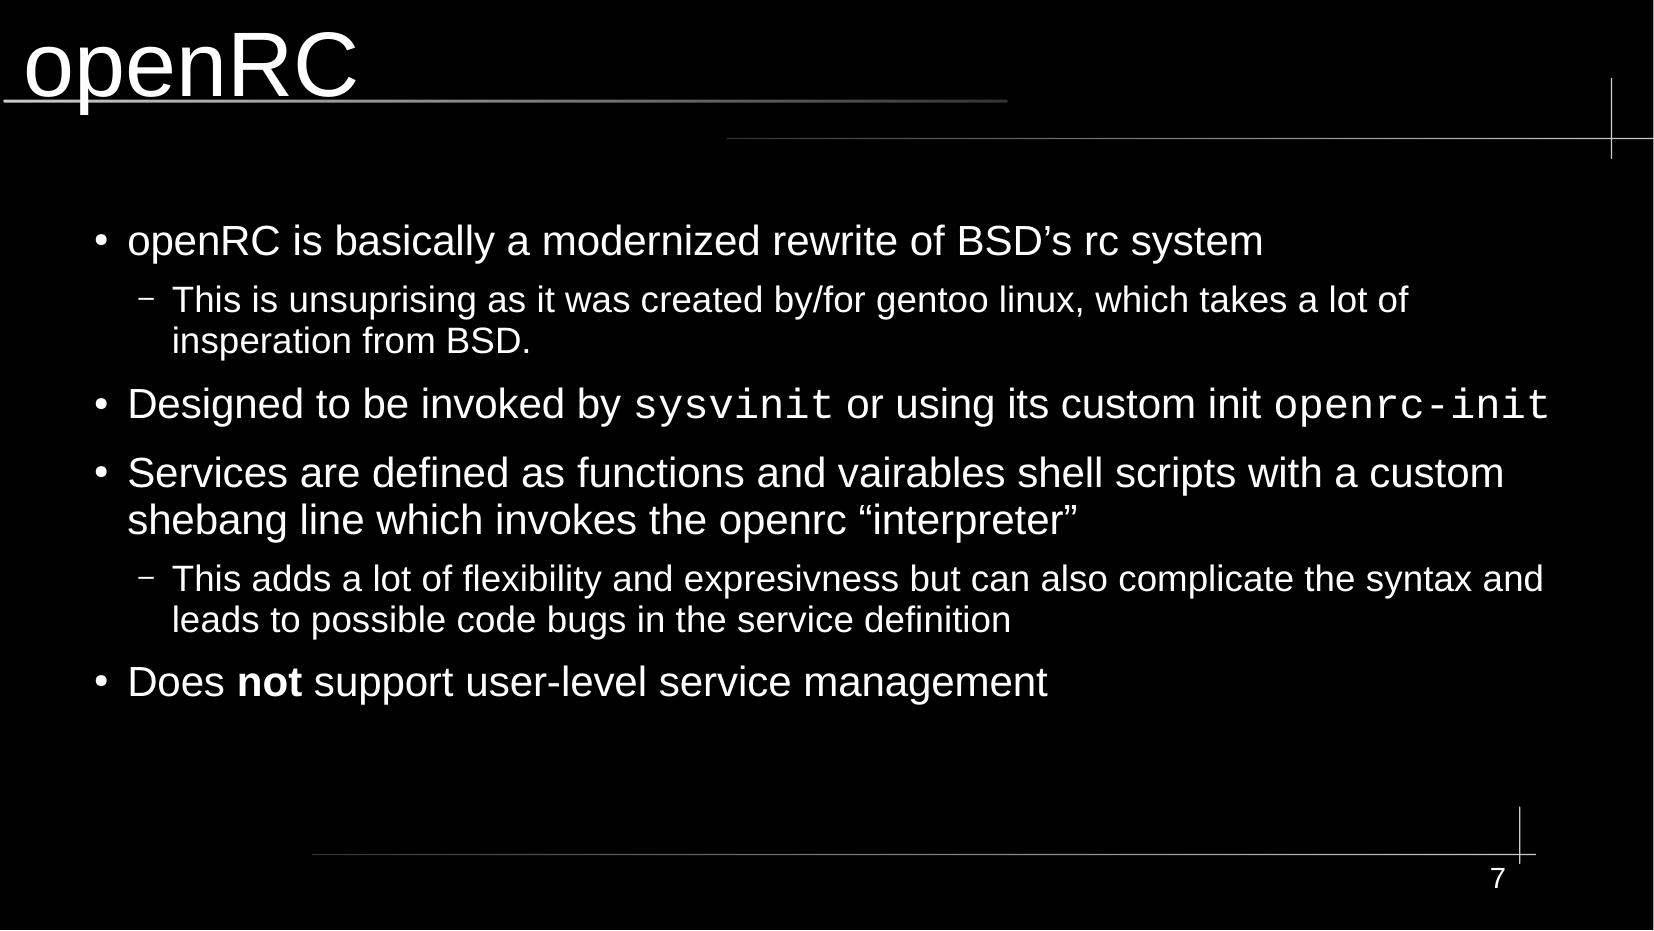

# openRC
openRC is basically a modernized rewrite of BSD’s rc system
This is unsuprising as it was created by/for gentoo linux, which takes a lot of insperation from BSD.
Designed to be invoked by sysvinit or using its custom init openrc-init
Services are defined as functions and vairables shell scripts with a custom shebang line which invokes the openrc “interpreter”
This adds a lot of flexibility and expresivness but can also complicate the syntax and leads to possible code bugs in the service definition
Does not support user-level service management
7